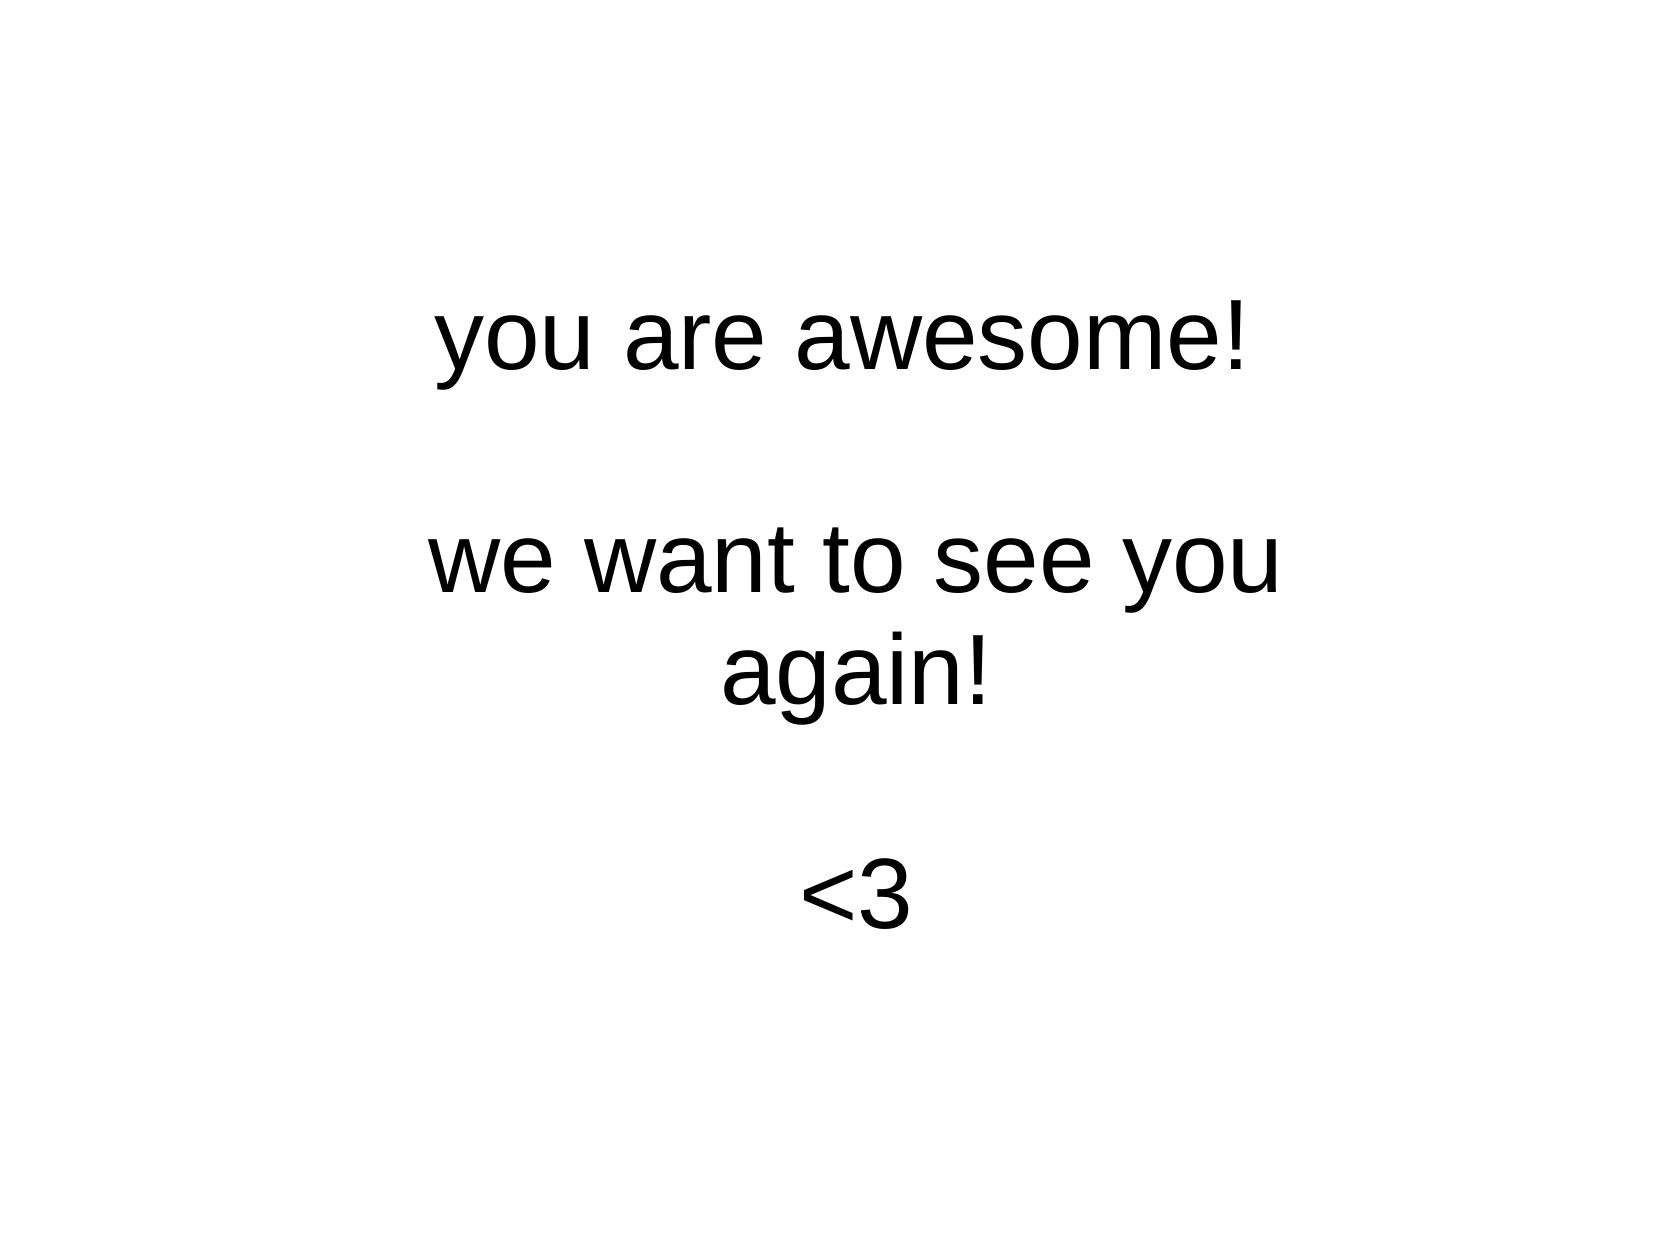

you are awesome!
we want to see you again!
<3